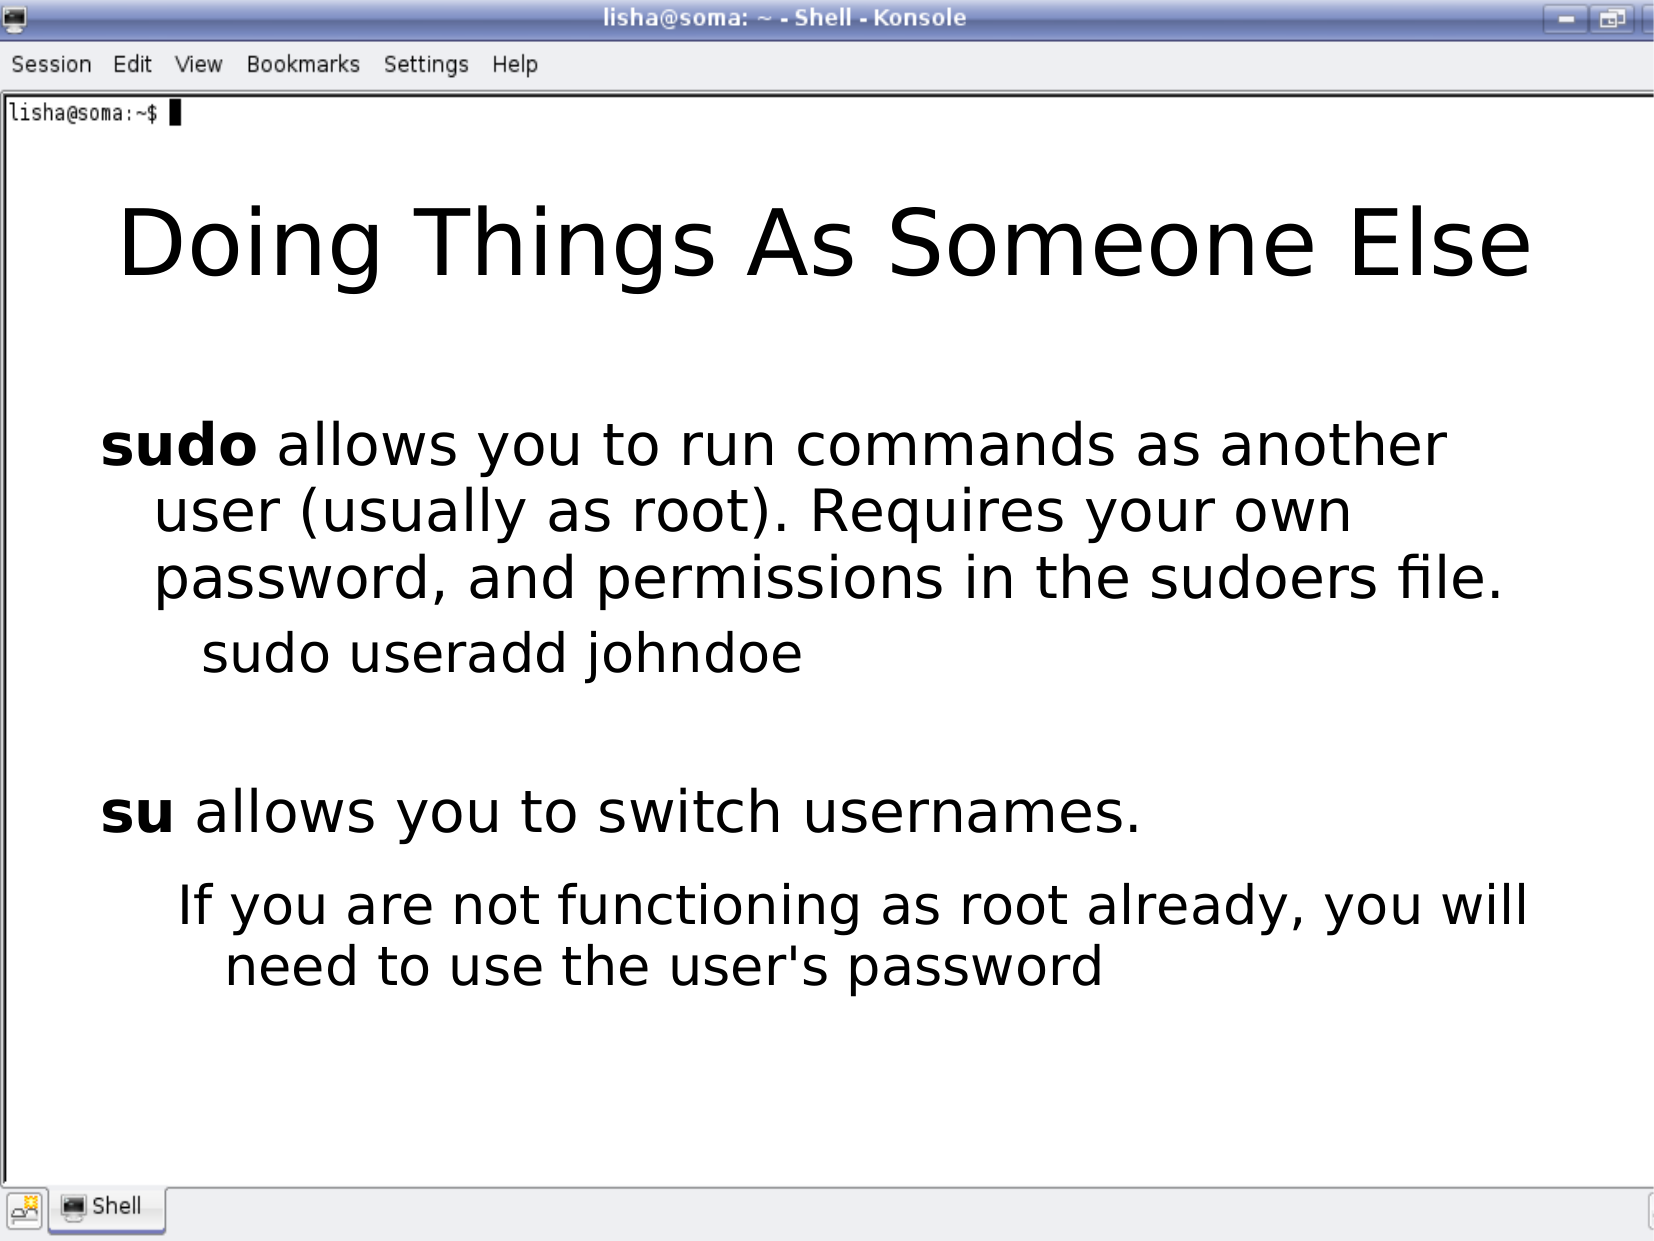

# Doing Things As Someone Else
sudo allows you to run commands as another user (usually as root). Requires your own password, and permissions in the sudoers file.
	sudo useradd johndoe
su allows you to switch usernames.
If you are not functioning as root already, you will need to use the user's password